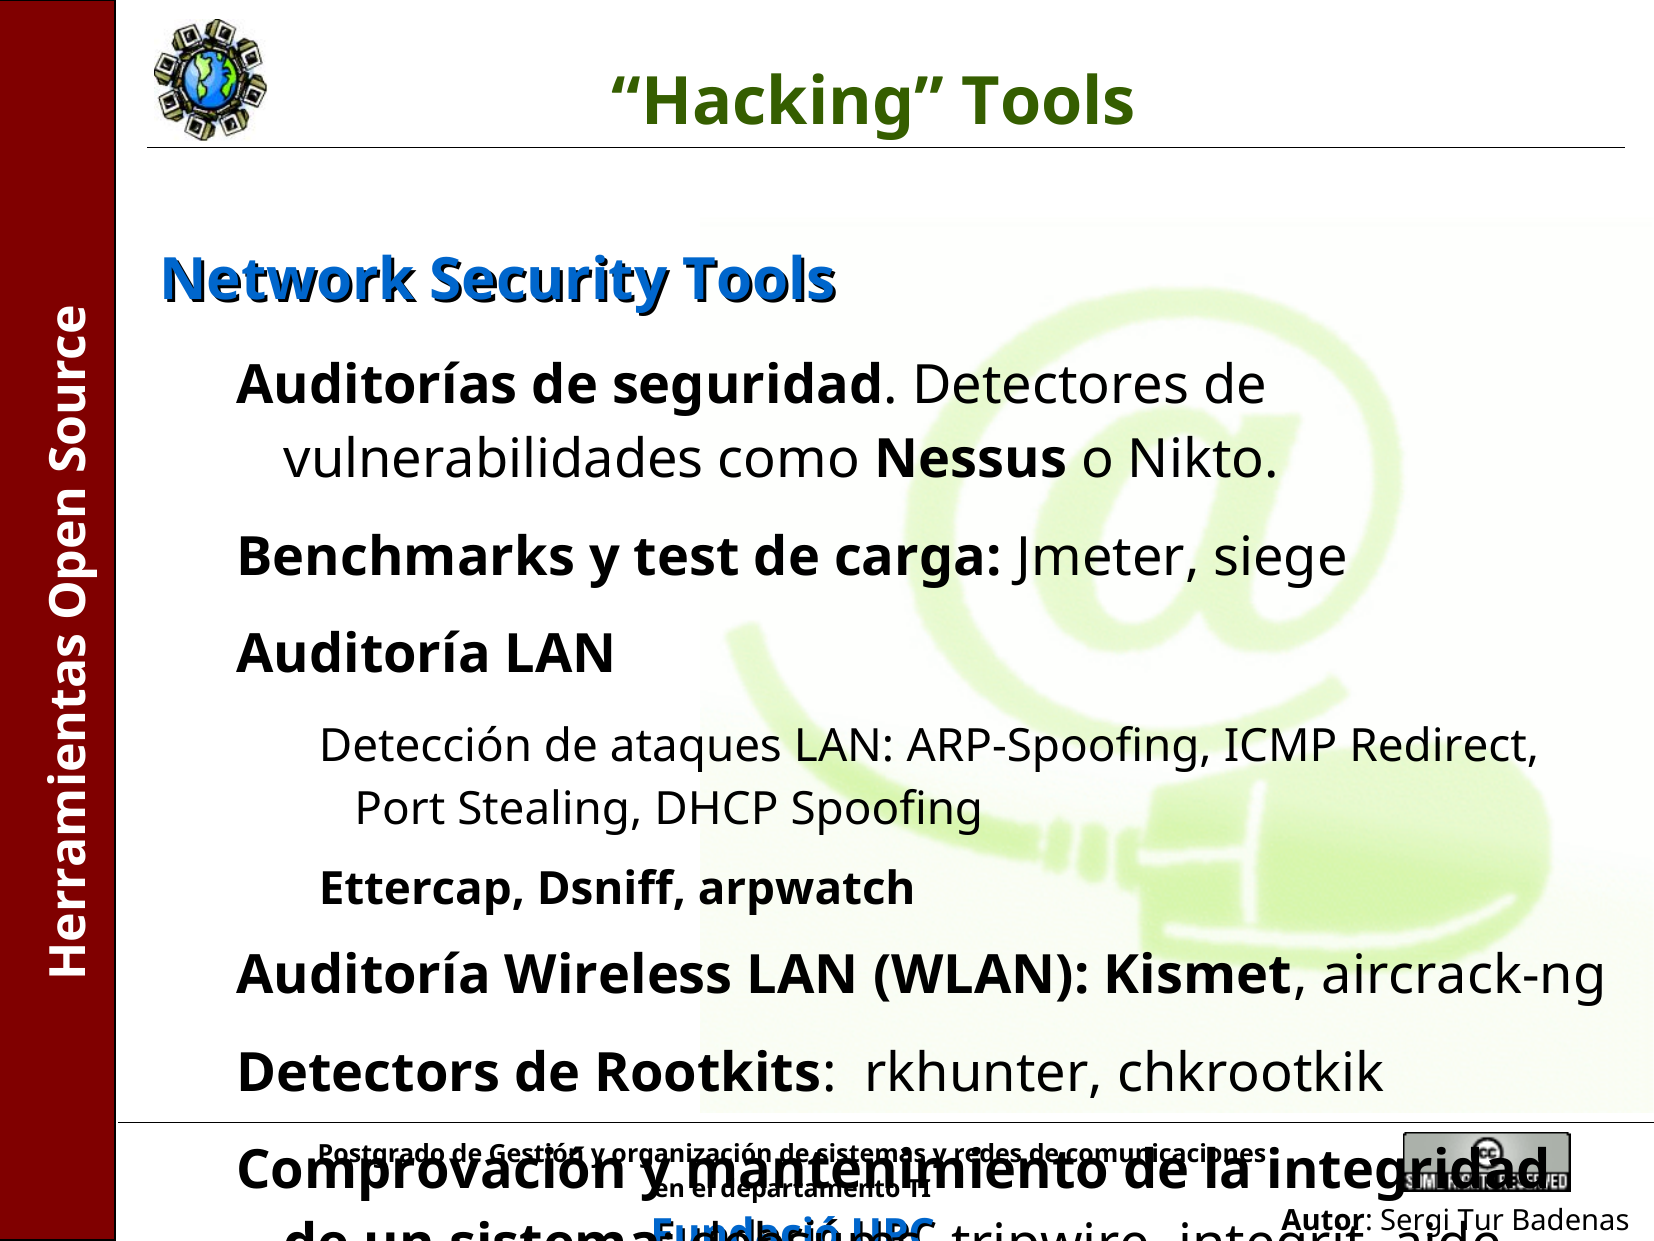

# “Hacking” Tools
Network Security Tools
Auditorías de seguridad. Detectores de vulnerabilidades como Nessus o Nikto.
Benchmarks y test de carga: Jmeter, siege
Auditoría LAN
Detección de ataques LAN: ARP-Spoofing, ICMP Redirect, Port Stealing, DHCP Spoofing
Ettercap, Dsniff, arpwatch
Auditoría Wireless LAN (WLAN): Kismet, aircrack-ng
Detectors de Rootkits: rkhunter, chkrootkik
Comprovación y mantenimiento de la integridad de un sistema: debsums, tripwire, integrit, aide, samhain